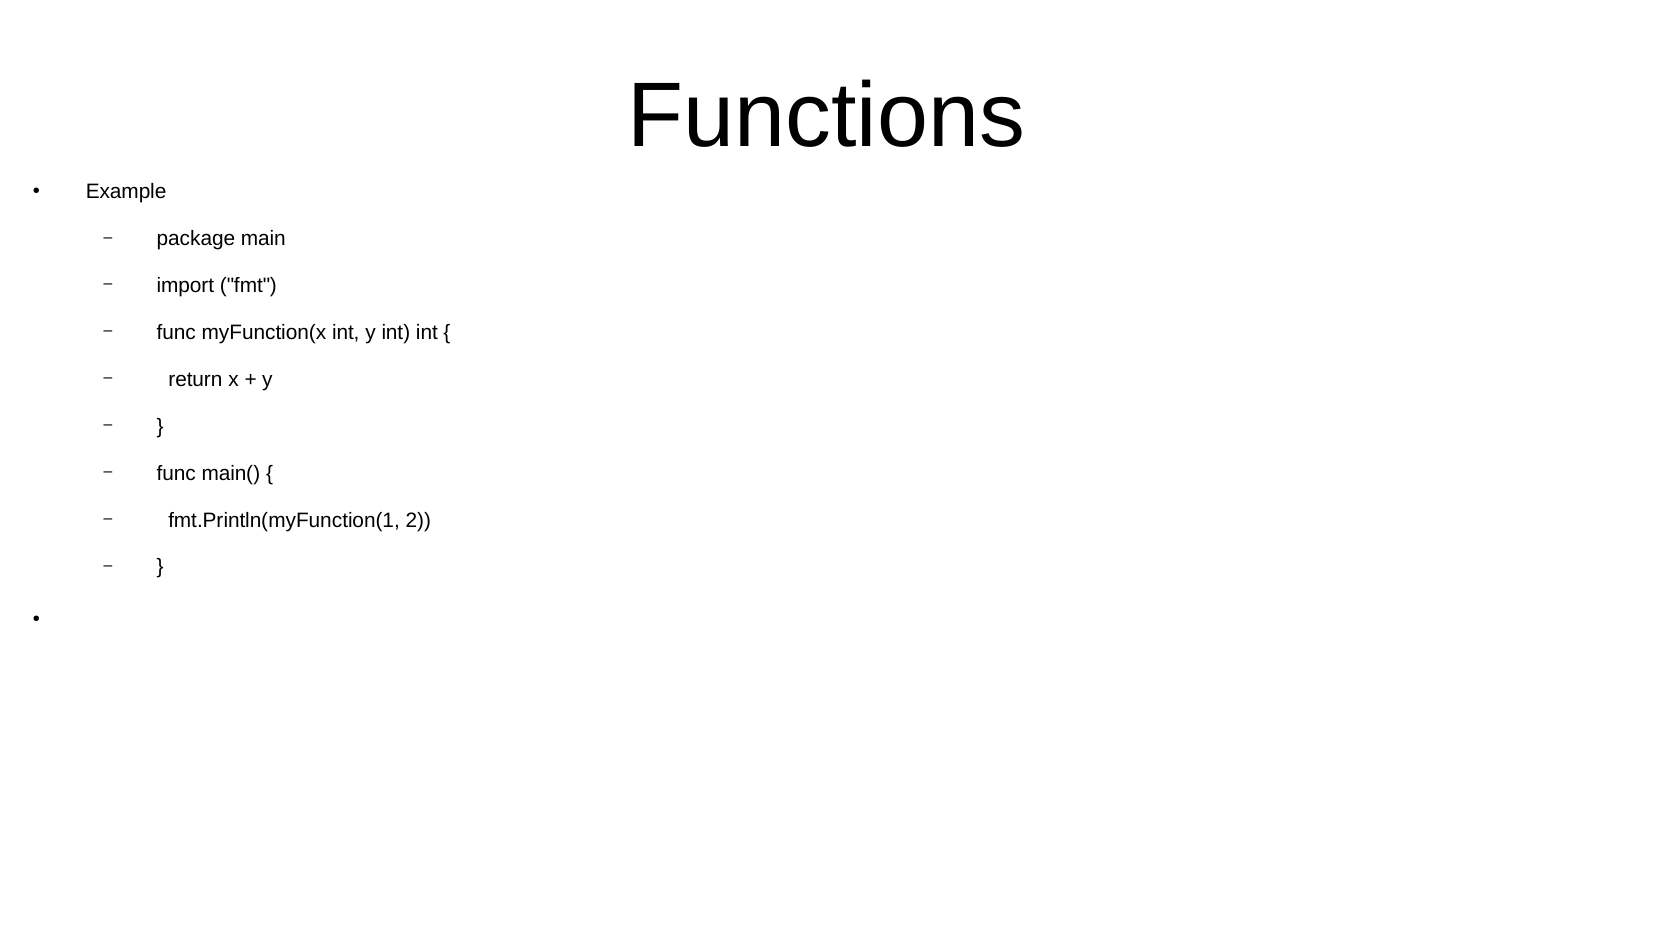

# Functions
Example
package main
import ("fmt")
func myFunction(x int, y int) int {
 return x + y
}
func main() {
 fmt.Println(myFunction(1, 2))
}